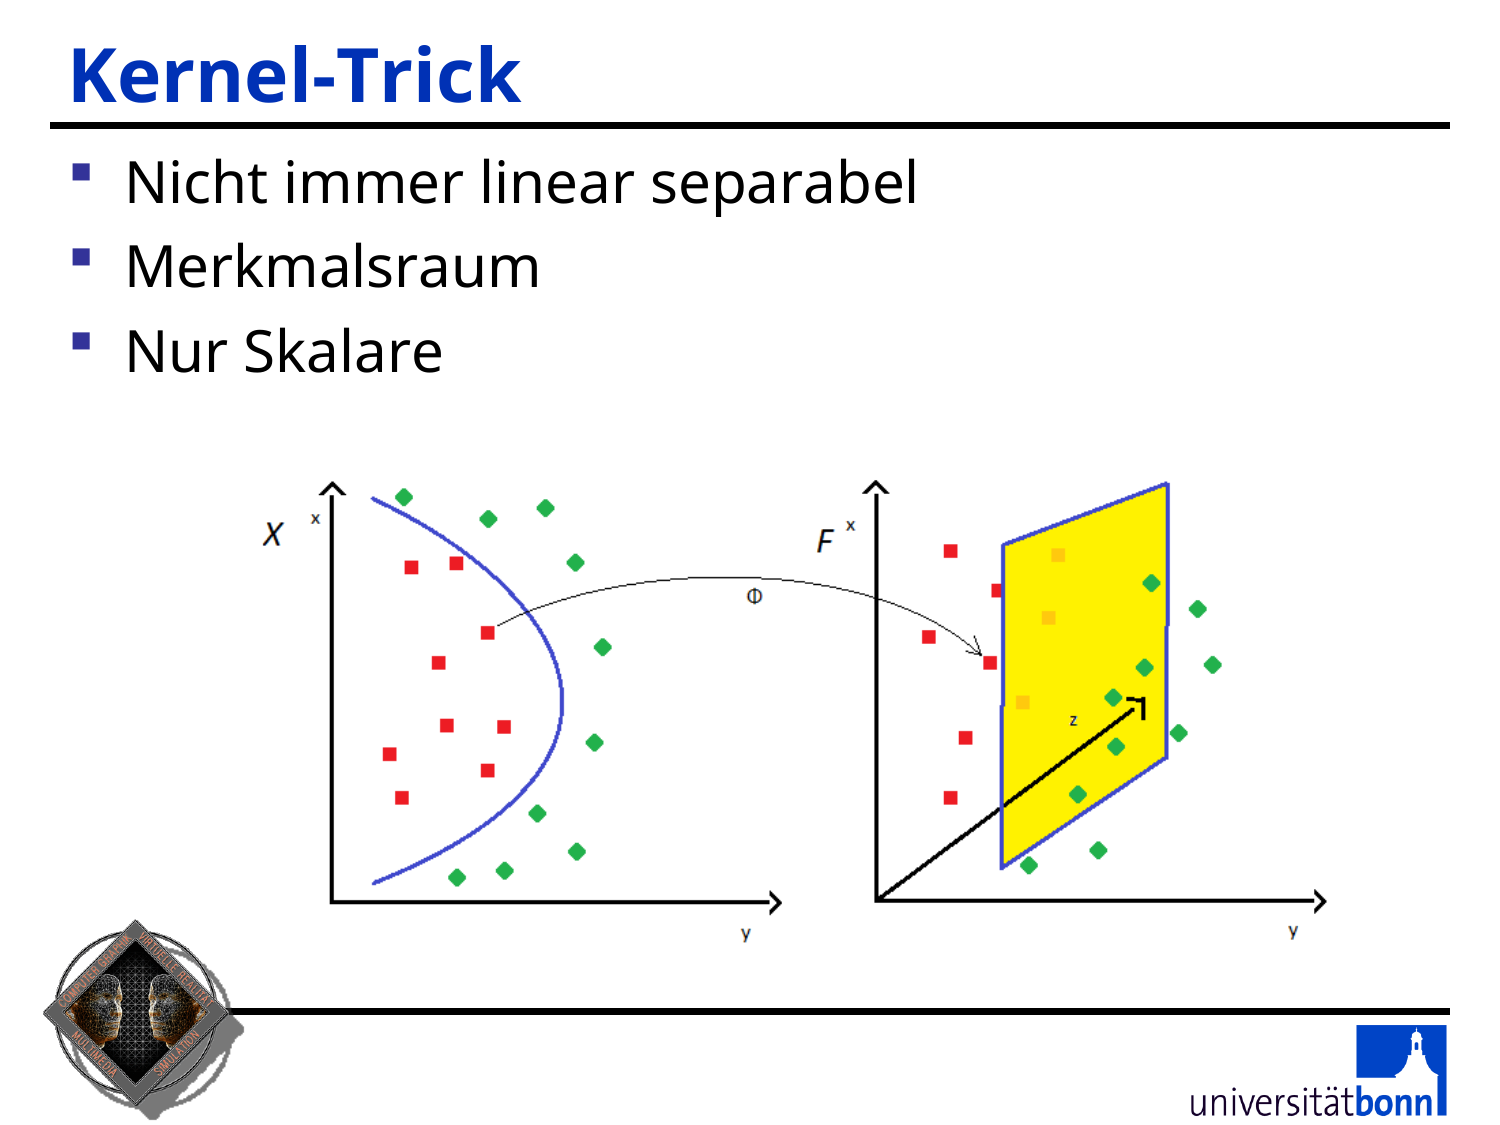

# Kernel-Trick
Nicht immer linear separabel
Merkmalsraum
Nur Skalare